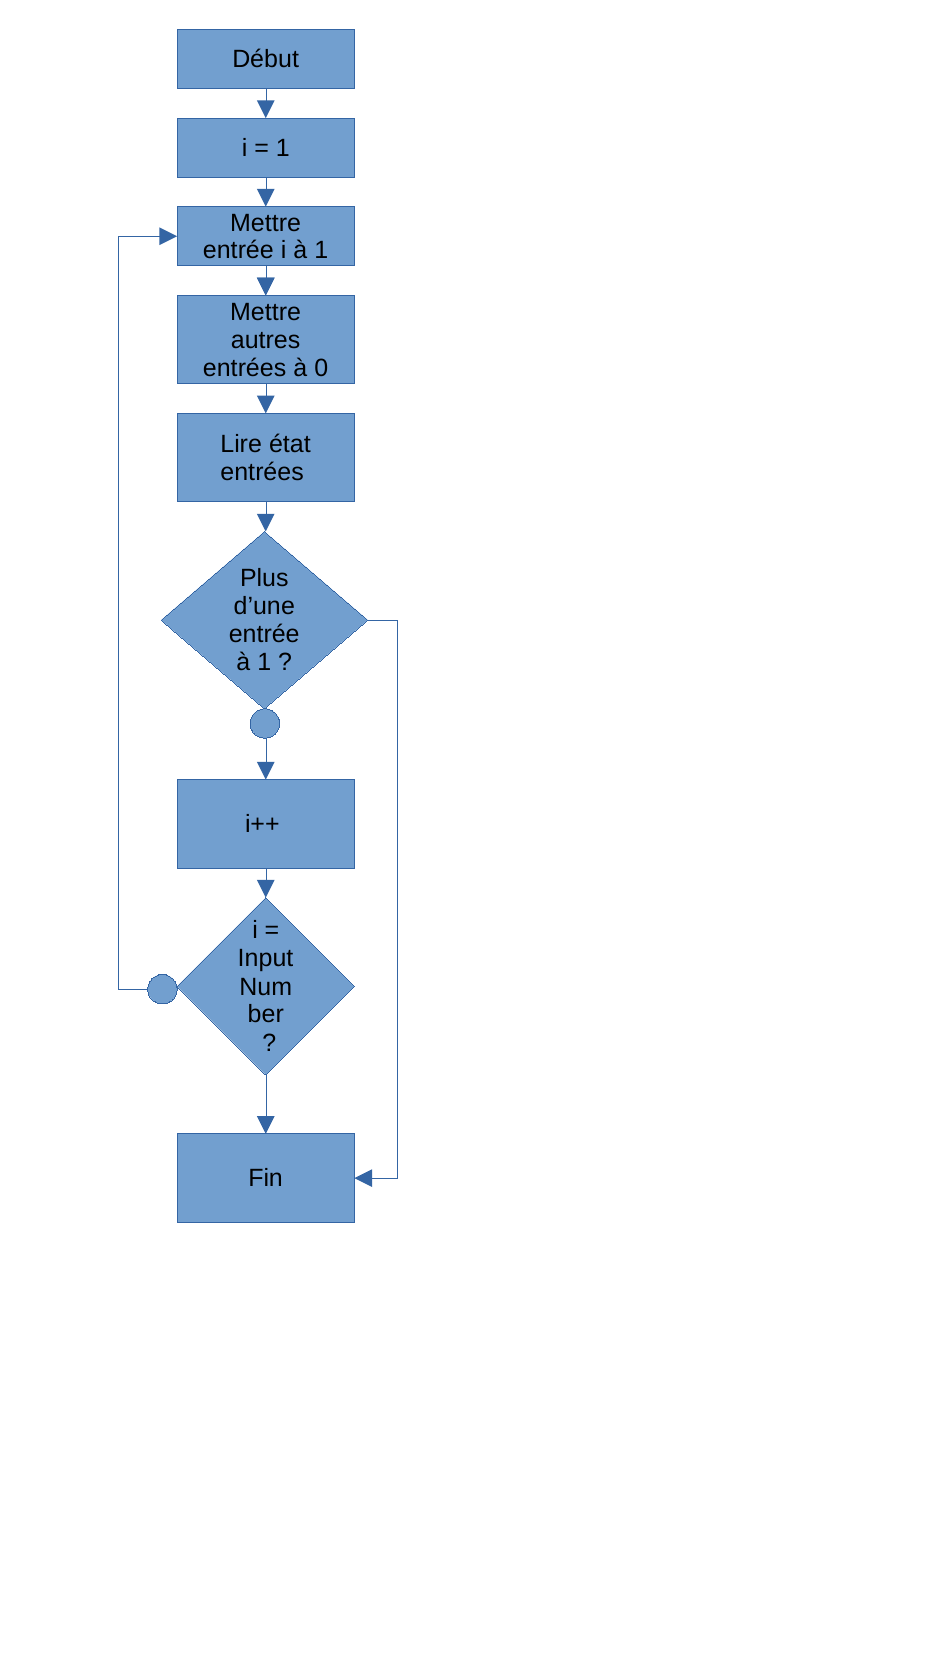

Début
i = 1
Mettre entrée i à 1
Mettre autres entrées à 0
Lire état entrées
Plus d’une entrée à 1 ?
i++
i = InputNumber
 ?
Fin